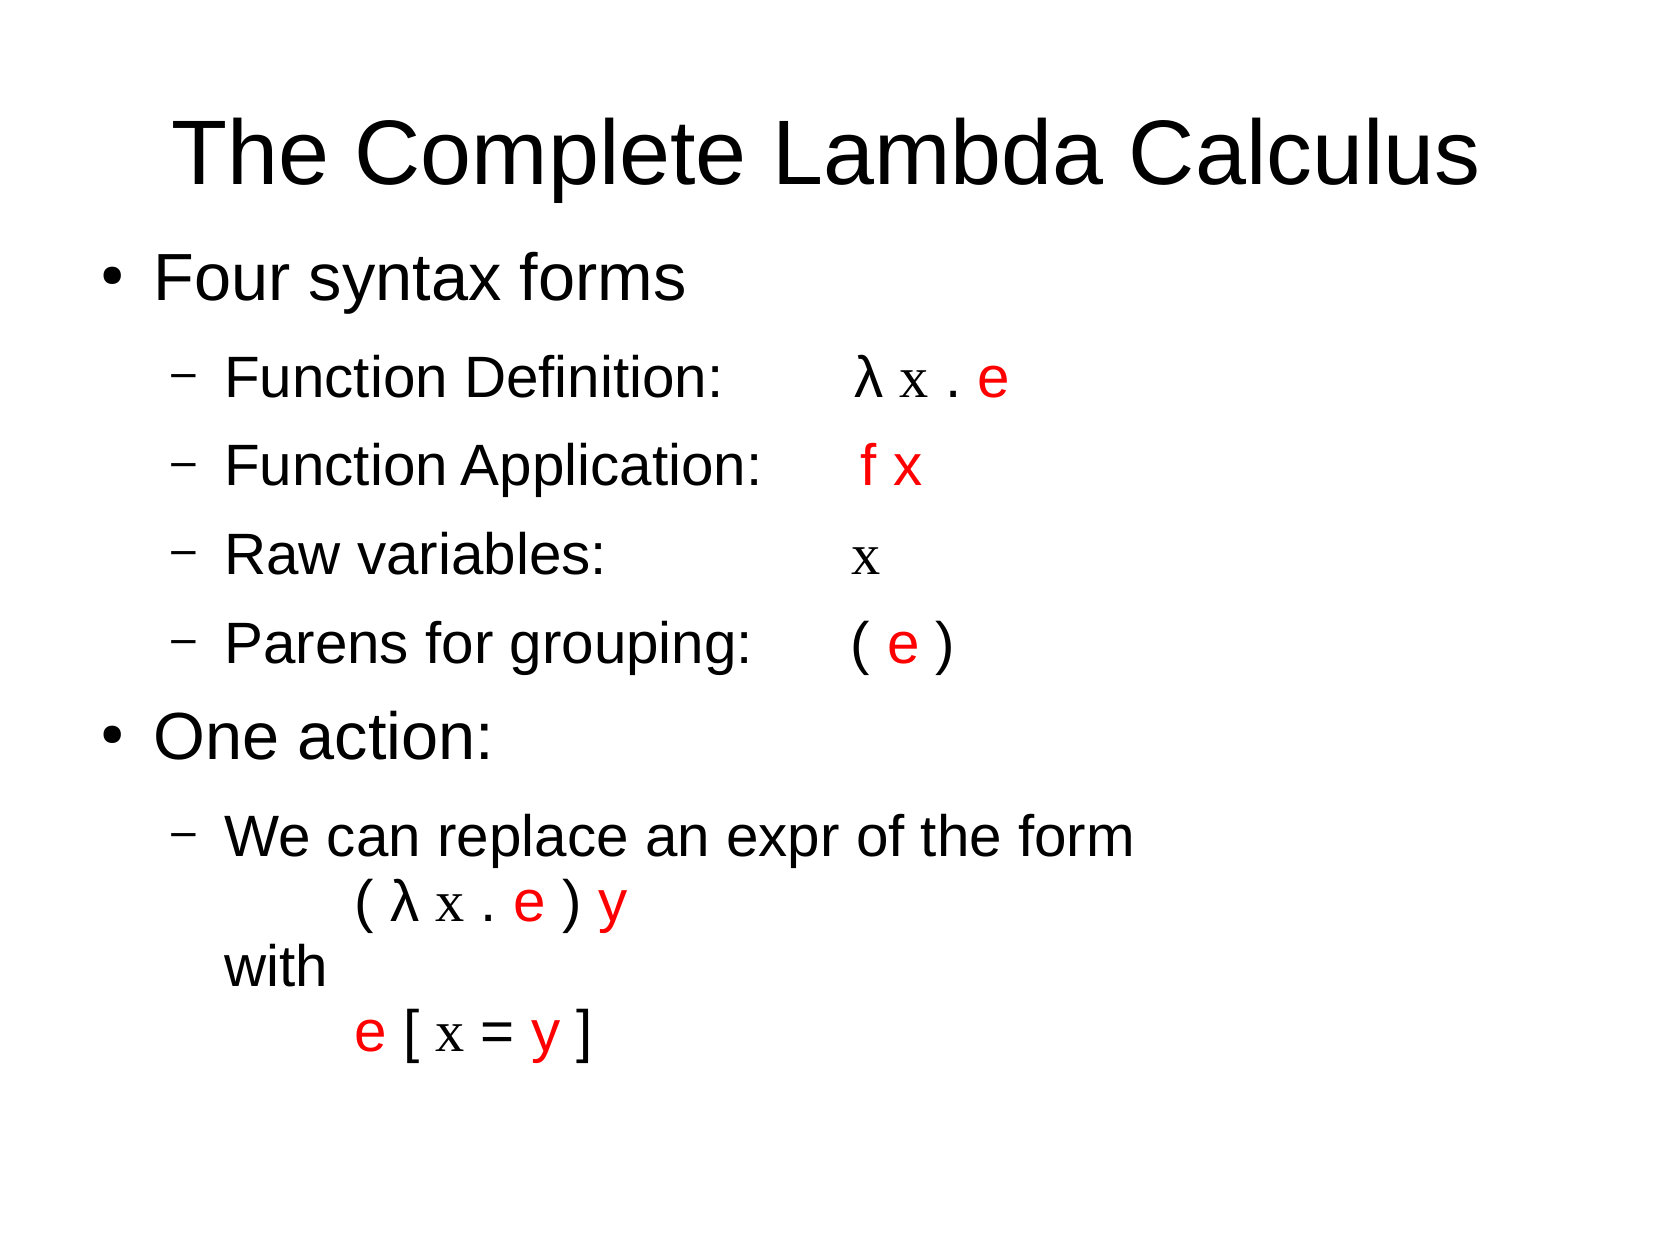

# The Complete Lambda Calculus
Four syntax forms
Function Definition: λ x . e
Function Application: f x
Raw variables: x
Parens for grouping: ( e )
One action:
We can replace an expr of the form
 ( λ x . e ) y
with
 e [ x = y ]